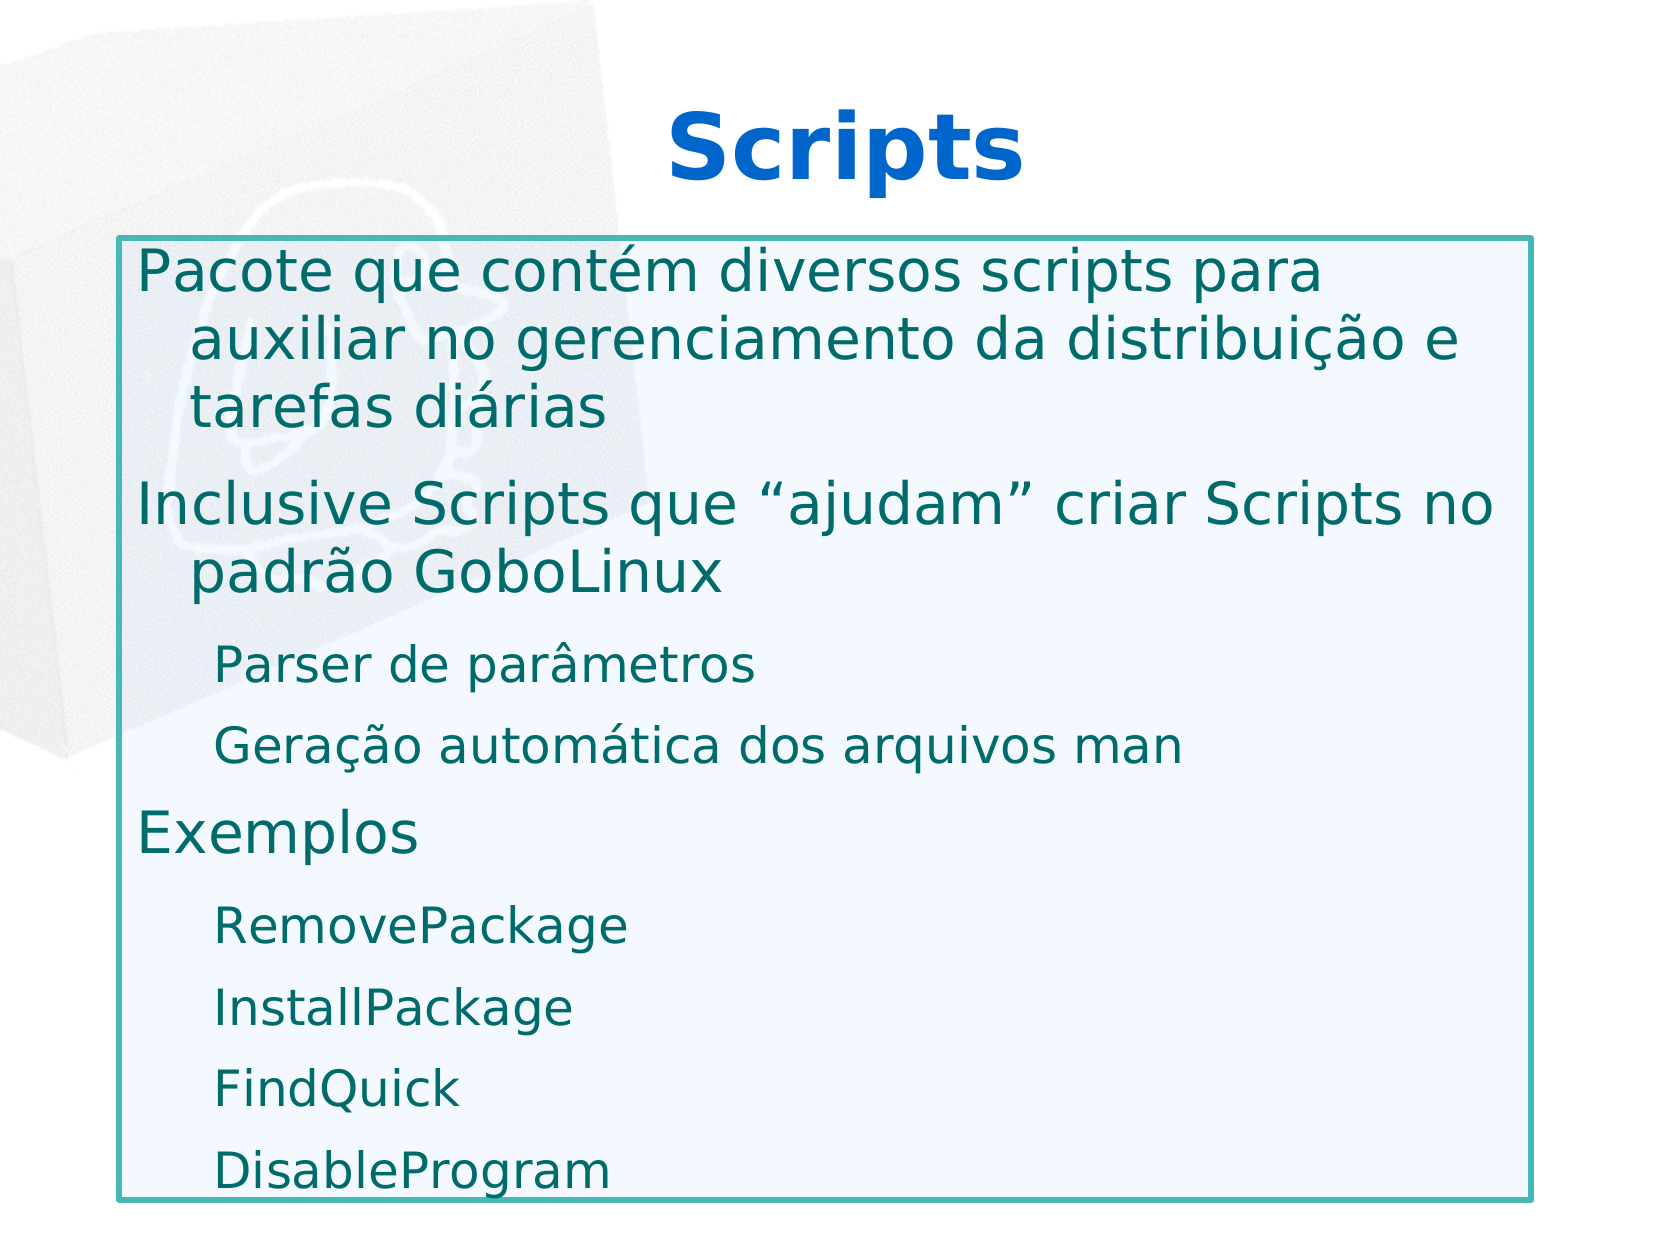

# Scripts
Pacote que contém diversos scripts para auxiliar no gerenciamento da distribuição e tarefas diárias
Inclusive Scripts que “ajudam” criar Scripts no padrão GoboLinux
Parser de parâmetros
Geração automática dos arquivos man
Exemplos
RemovePackage
InstallPackage
FindQuick
DisableProgram